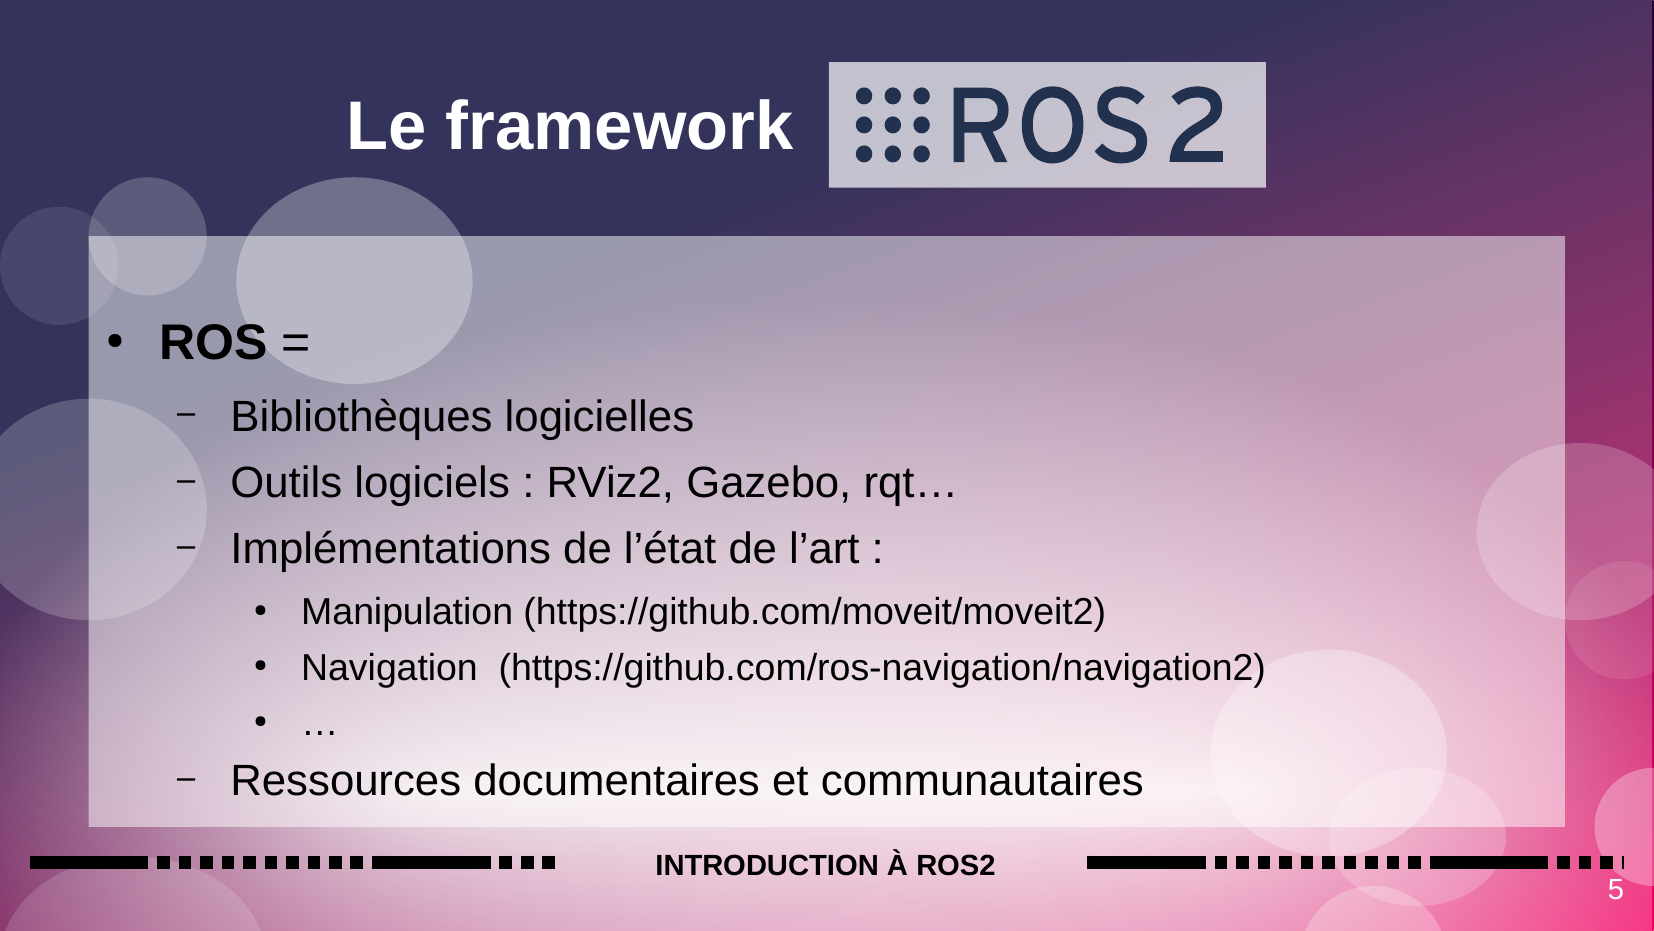

# Le framework
ROS =
Bibliothèques logicielles
Outils logiciels : RViz2, Gazebo, rqt…
Implémentations de l’état de l’art :
Manipulation (https://github.com/moveit/moveit2)
Navigation (https://github.com/ros-navigation/navigation2)
…
Ressources documentaires et communautaires